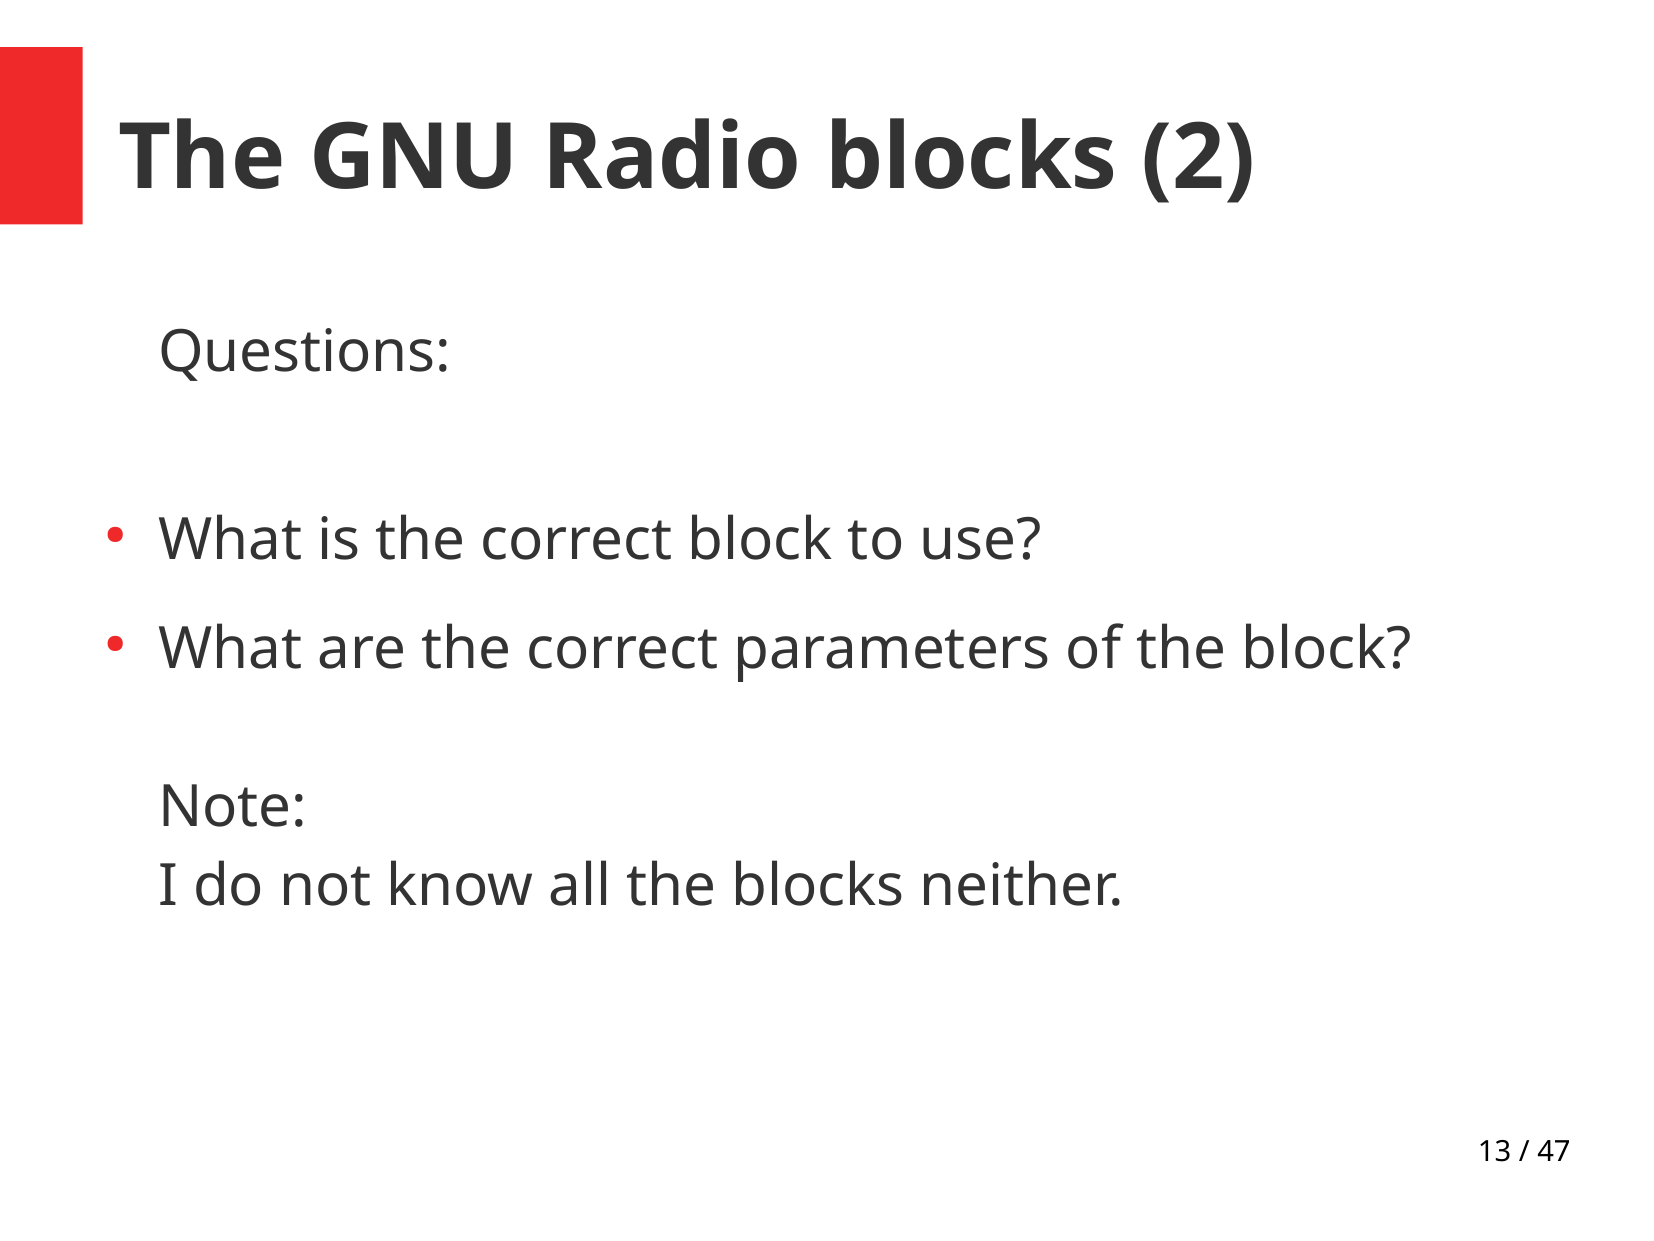

# The GNU Radio blocks (2)
Questions:
What is the correct block to use?
What are the correct parameters of the block?
Note:
I do not know all the blocks neither.
13